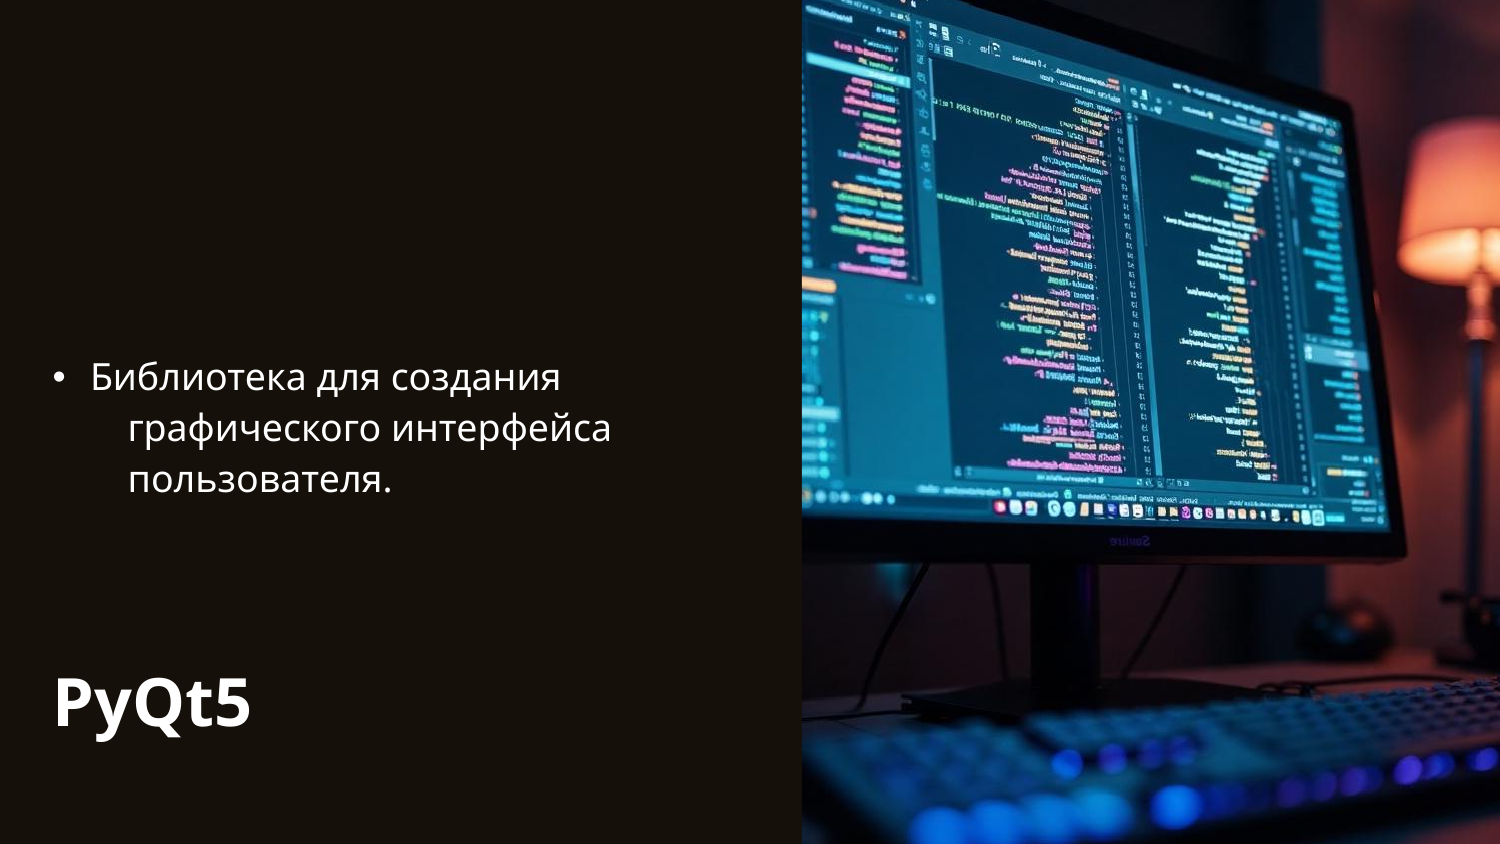

Библиотека для создания графического интерфейса пользователя.
# PyQt5